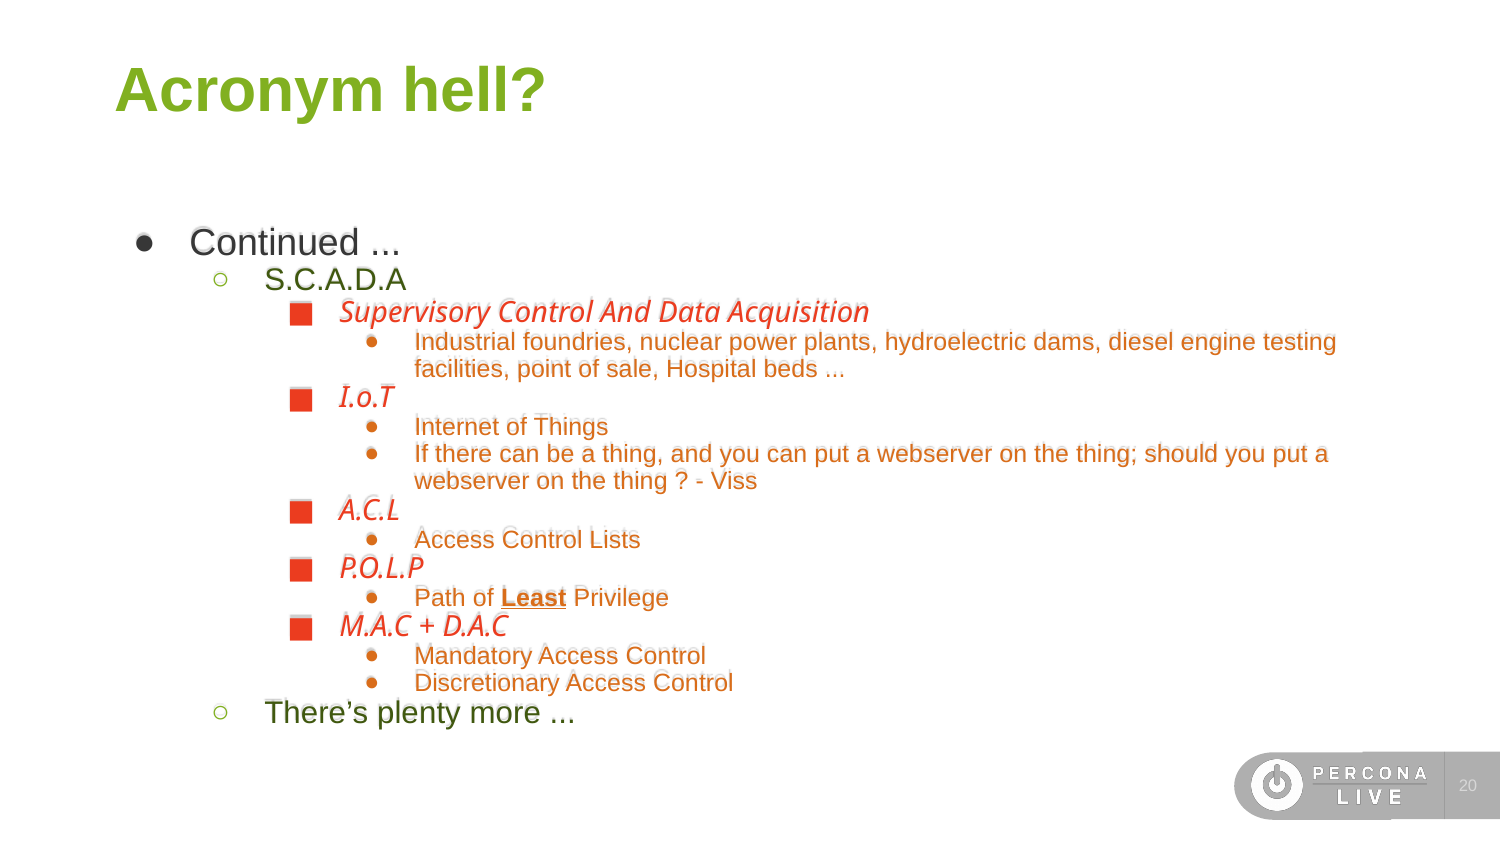

# Acronym hell?
Continued ...
S.C.A.D.A
Supervisory Control And Data Acquisition
Industrial foundries, nuclear power plants, hydroelectric dams, diesel engine testing facilities, point of sale, Hospital beds ...
I.o.T
Internet of Things
If there can be a thing, and you can put a webserver on the thing; should you put a webserver on the thing ? - Viss
A.C.L
Access Control Lists
P.O.L.P
Path of Least Privilege
M.A.C + D.A.C
Mandatory Access Control
Discretionary Access Control
There’s plenty more ...